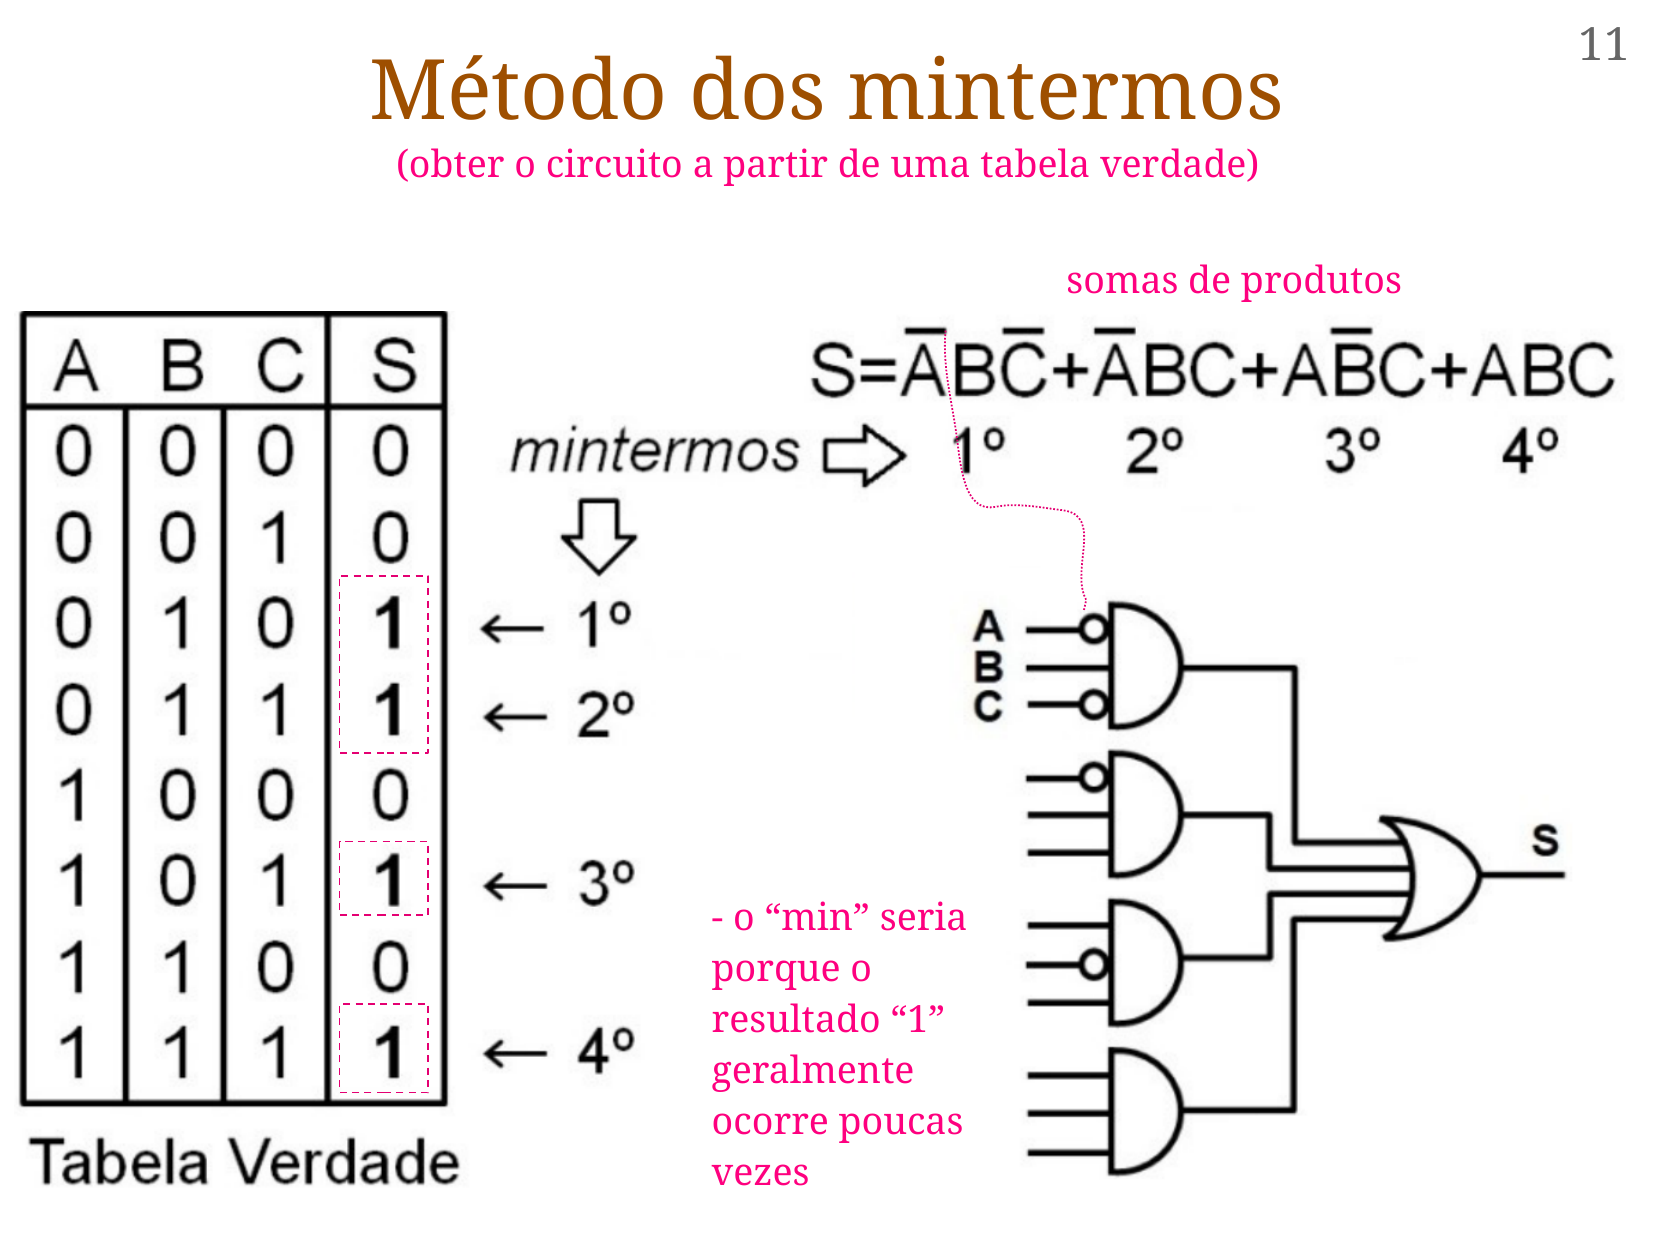

11
# Método dos mintermos
(obter o circuito a partir de uma tabela verdade)
somas de produtos
- o “min” seria porque o resultado “1” geralmente ocorre poucas vezes